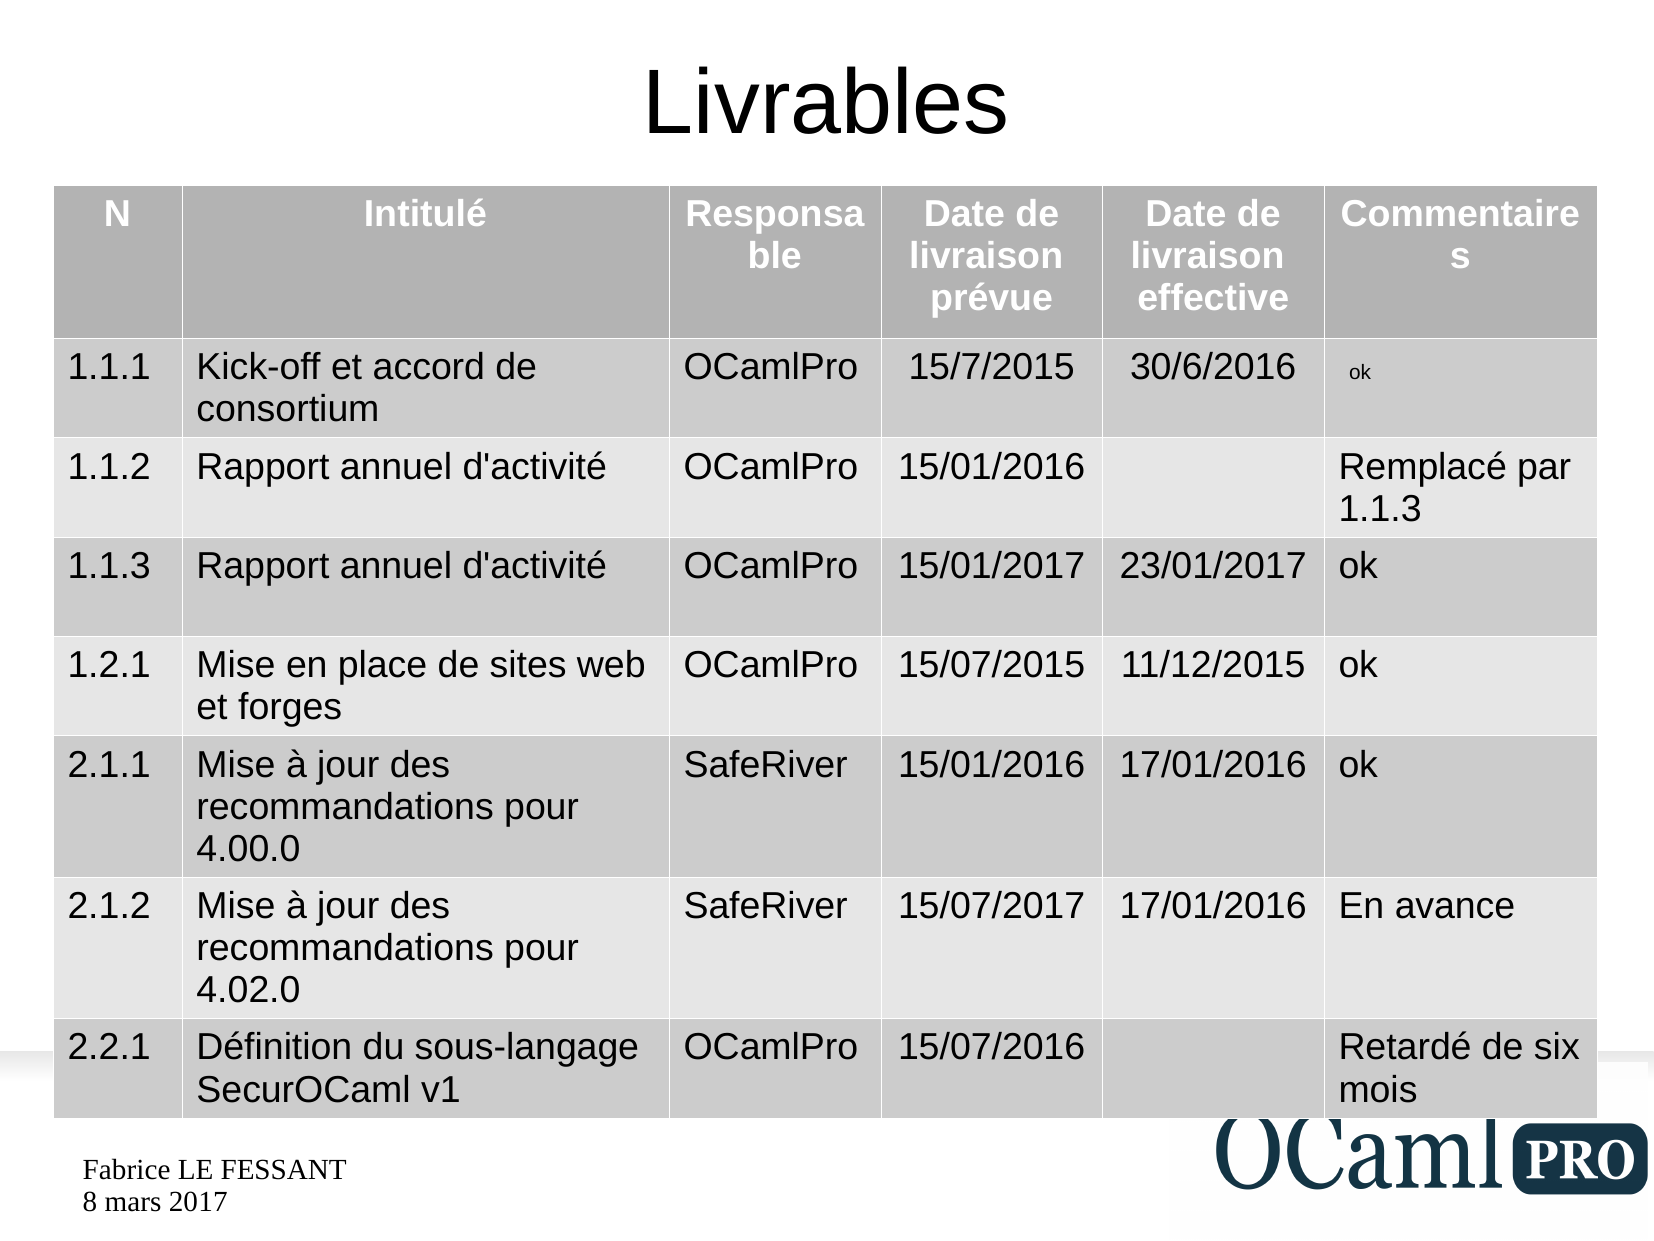

# Livrables
| N | Intitulé | Responsable | Date de livraison prévue | Date de livraison effective | Commentaires |
| --- | --- | --- | --- | --- | --- |
| 1.1.1 | Kick-off et accord de consortium | OCamlPro | 15/7/2015 | 30/6/2016 | ok |
| 1.1.2 | Rapport annuel d'activité | OCamlPro | 15/01/2016 | | Remplacé par 1.1.3 |
| 1.1.3 | Rapport annuel d'activité | OCamlPro | 15/01/2017 | 23/01/2017 | ok |
| 1.2.1 | Mise en place de sites web et forges | OCamlPro | 15/07/2015 | 11/12/2015 | ok |
| 2.1.1 | Mise à jour des recommandations pour 4.00.0 | SafeRiver | 15/01/2016 | 17/01/2016 | ok |
| 2.1.2 | Mise à jour des recommandations pour 4.02.0 | SafeRiver | 15/07/2017 | 17/01/2016 | En avance |
| 2.2.1 | Définition du sous-langage SecurOCaml v1 | OCamlPro | 15/07/2016 | | Retardé de six mois |